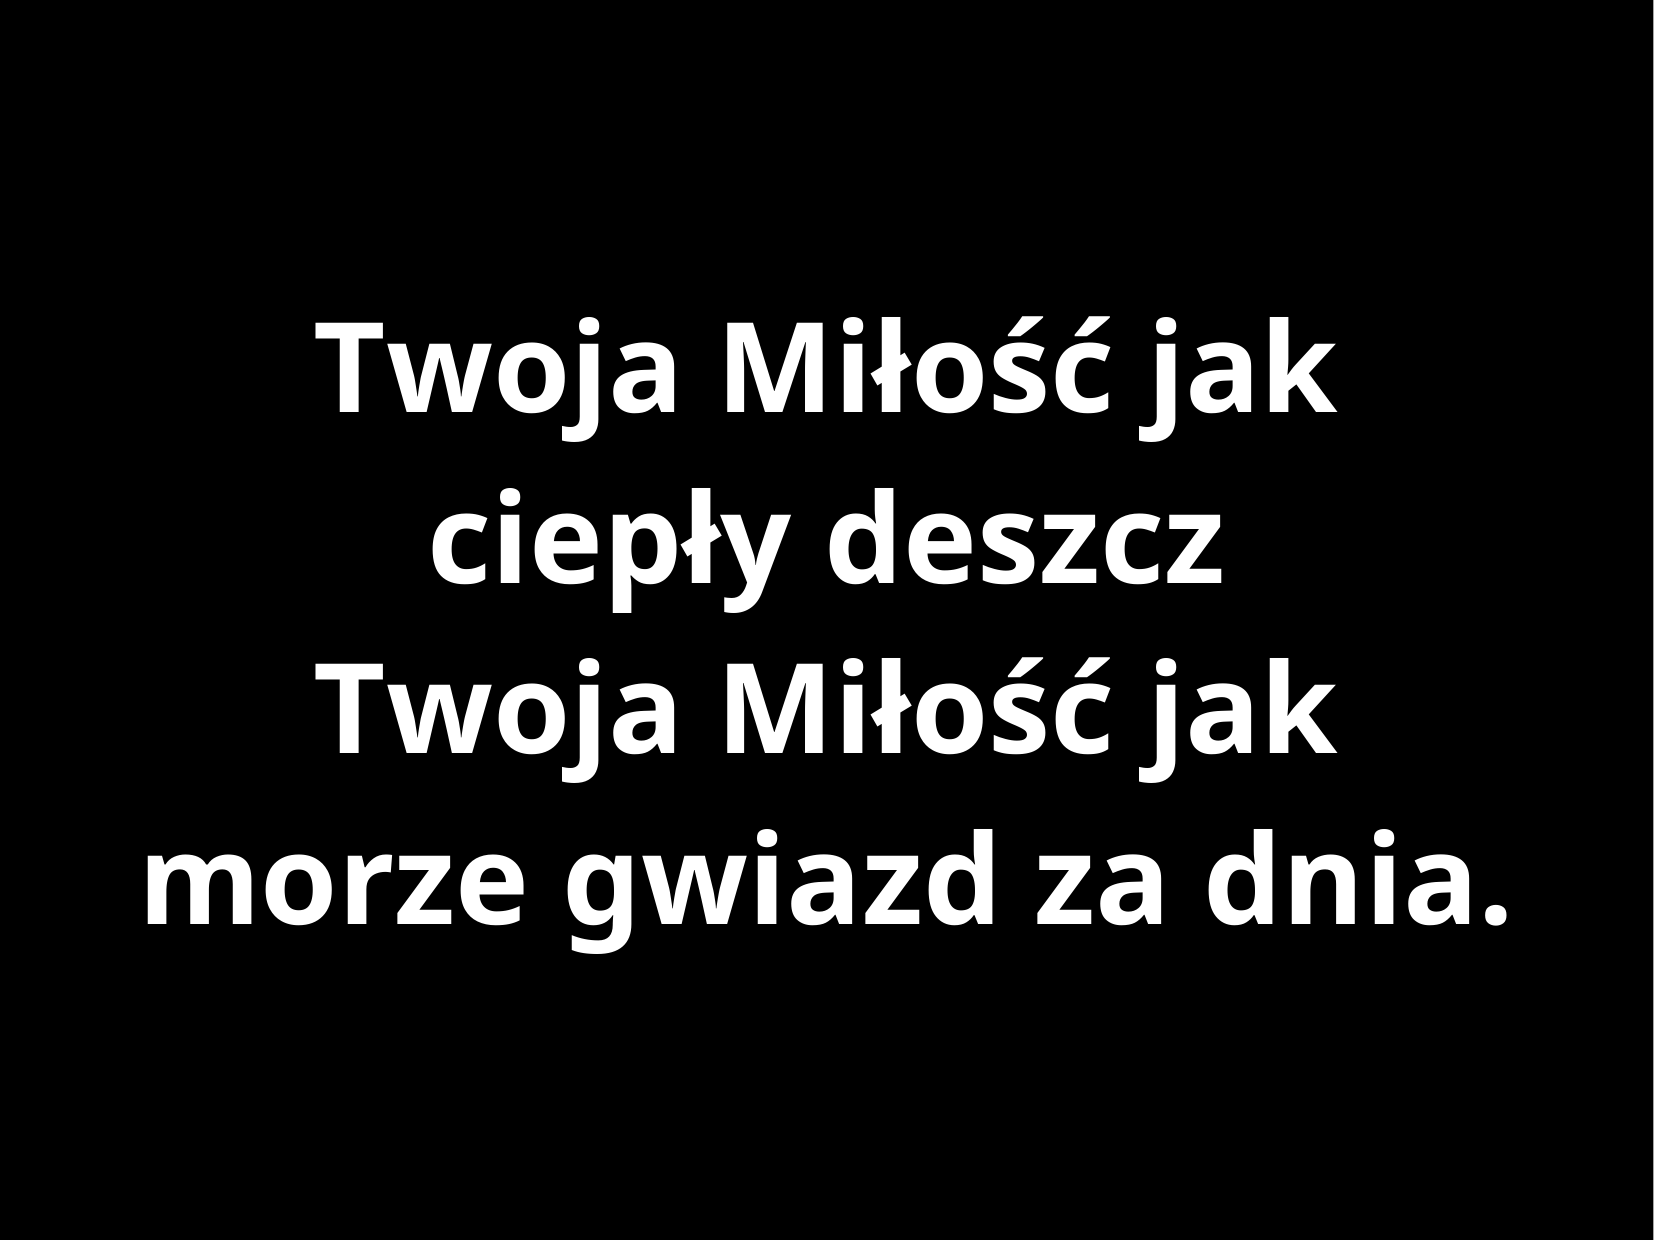

# Twoja Miłość jak ciepły deszcz Twoja Miłość jak morze gwiazd za dnia.